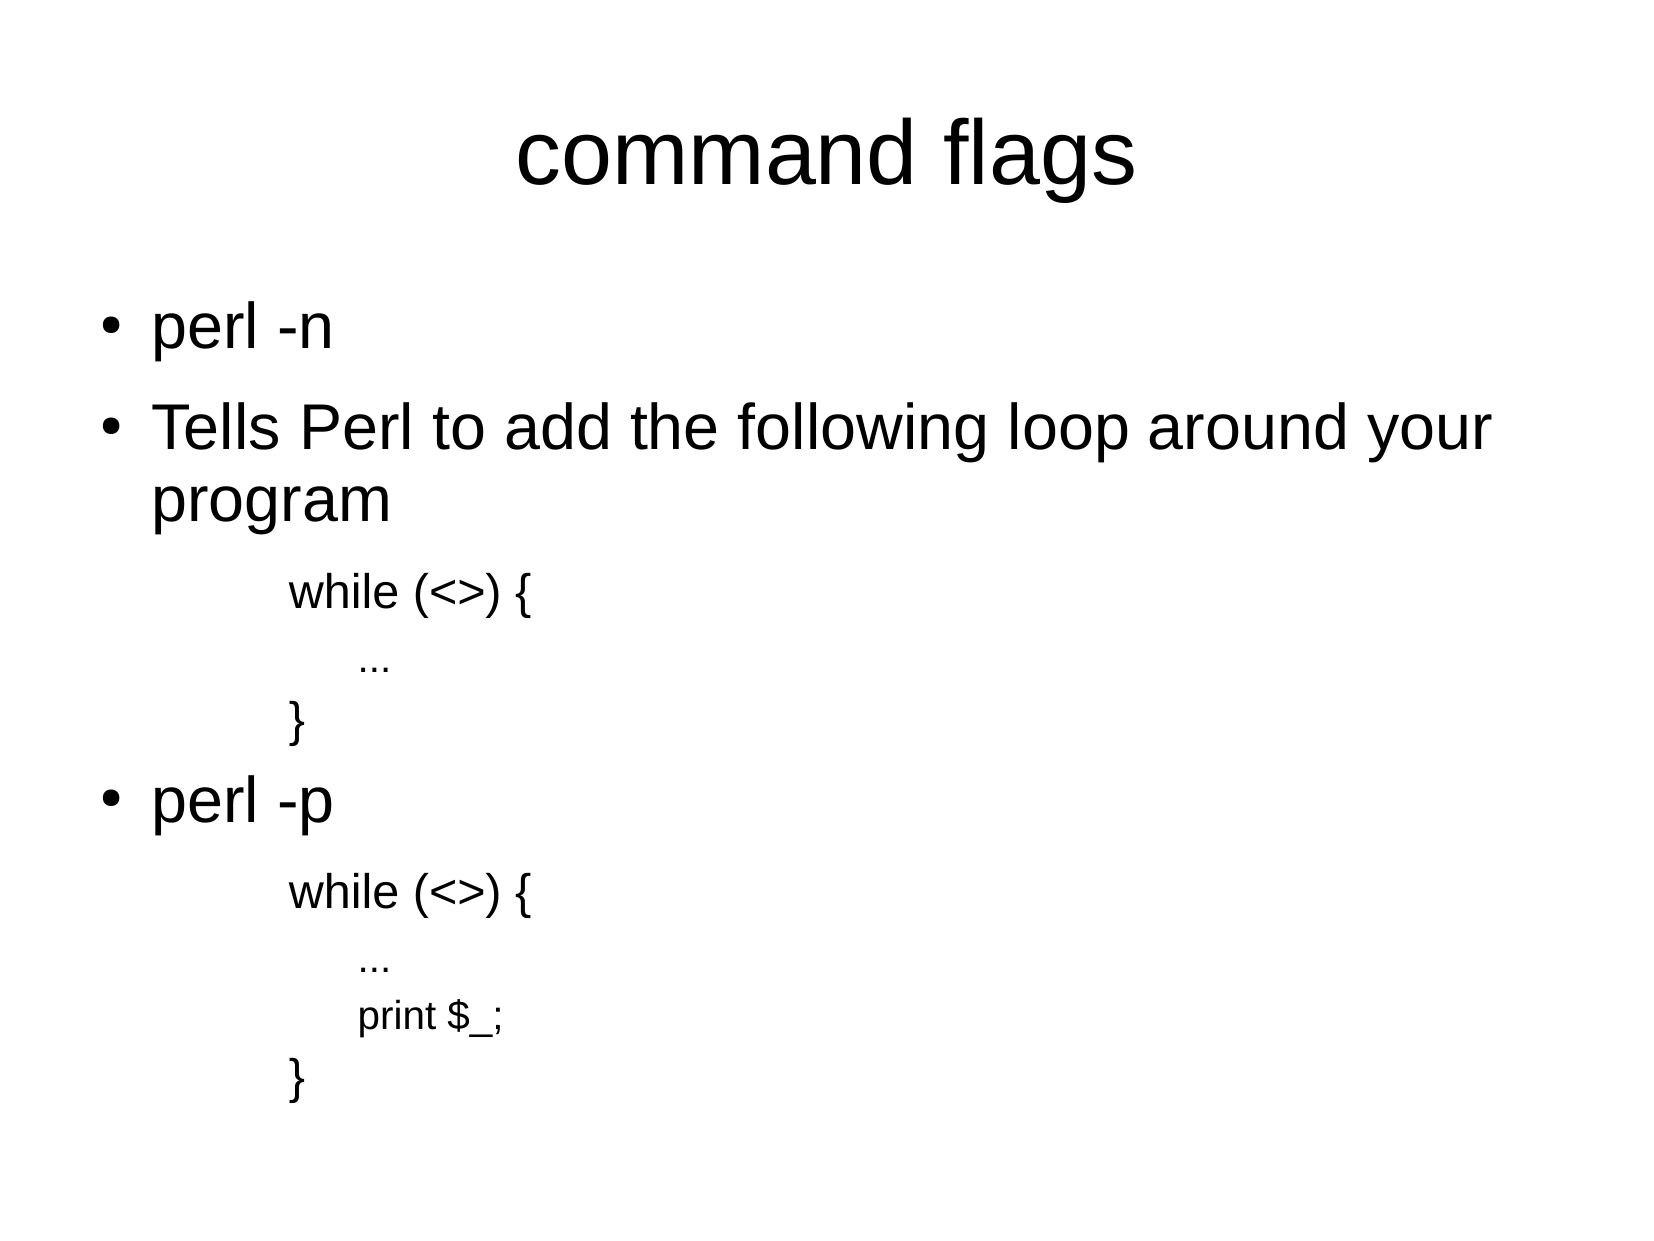

# command flags
perl -n
Tells Perl to add the following loop around your program
while (<>) {
...
}
perl -p
while (<>) {
...
print $_;
}